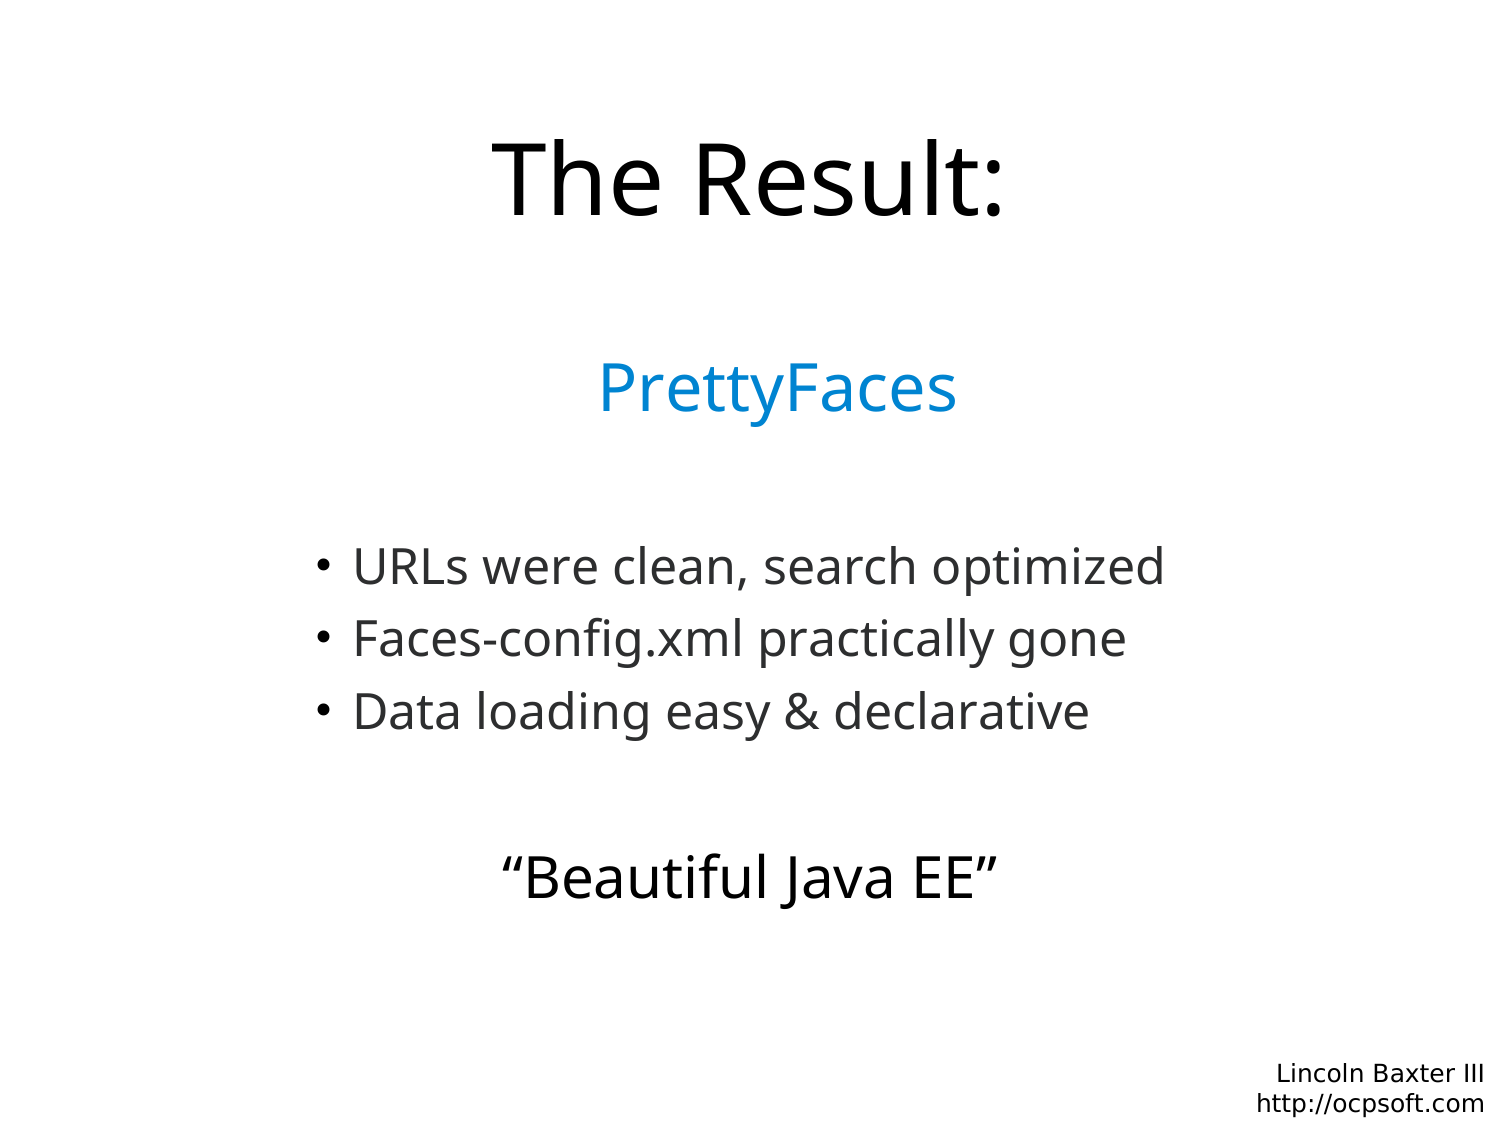

# The Result:
PrettyFaces
URLs were clean, search optimized
Faces-config.xml practically gone
Data loading easy & declarative
“Beautiful Java EE”